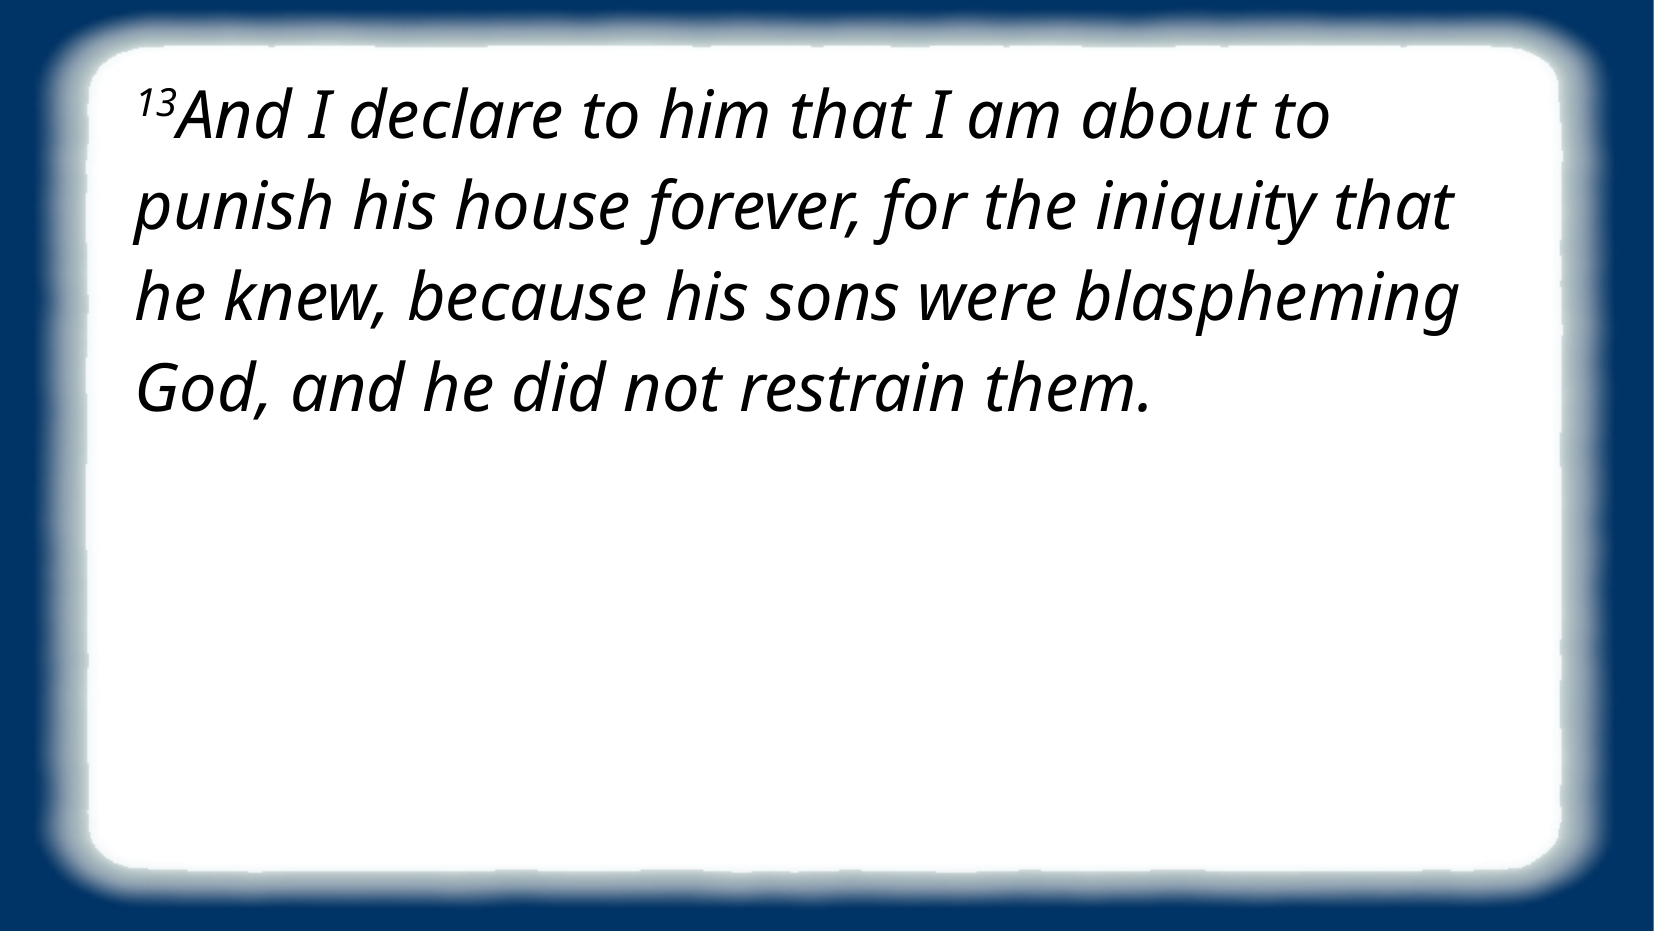

13And I declare to him that I am about to punish his house forever, for the iniquity that he knew, because his sons were blaspheming God, and he did not restrain them.